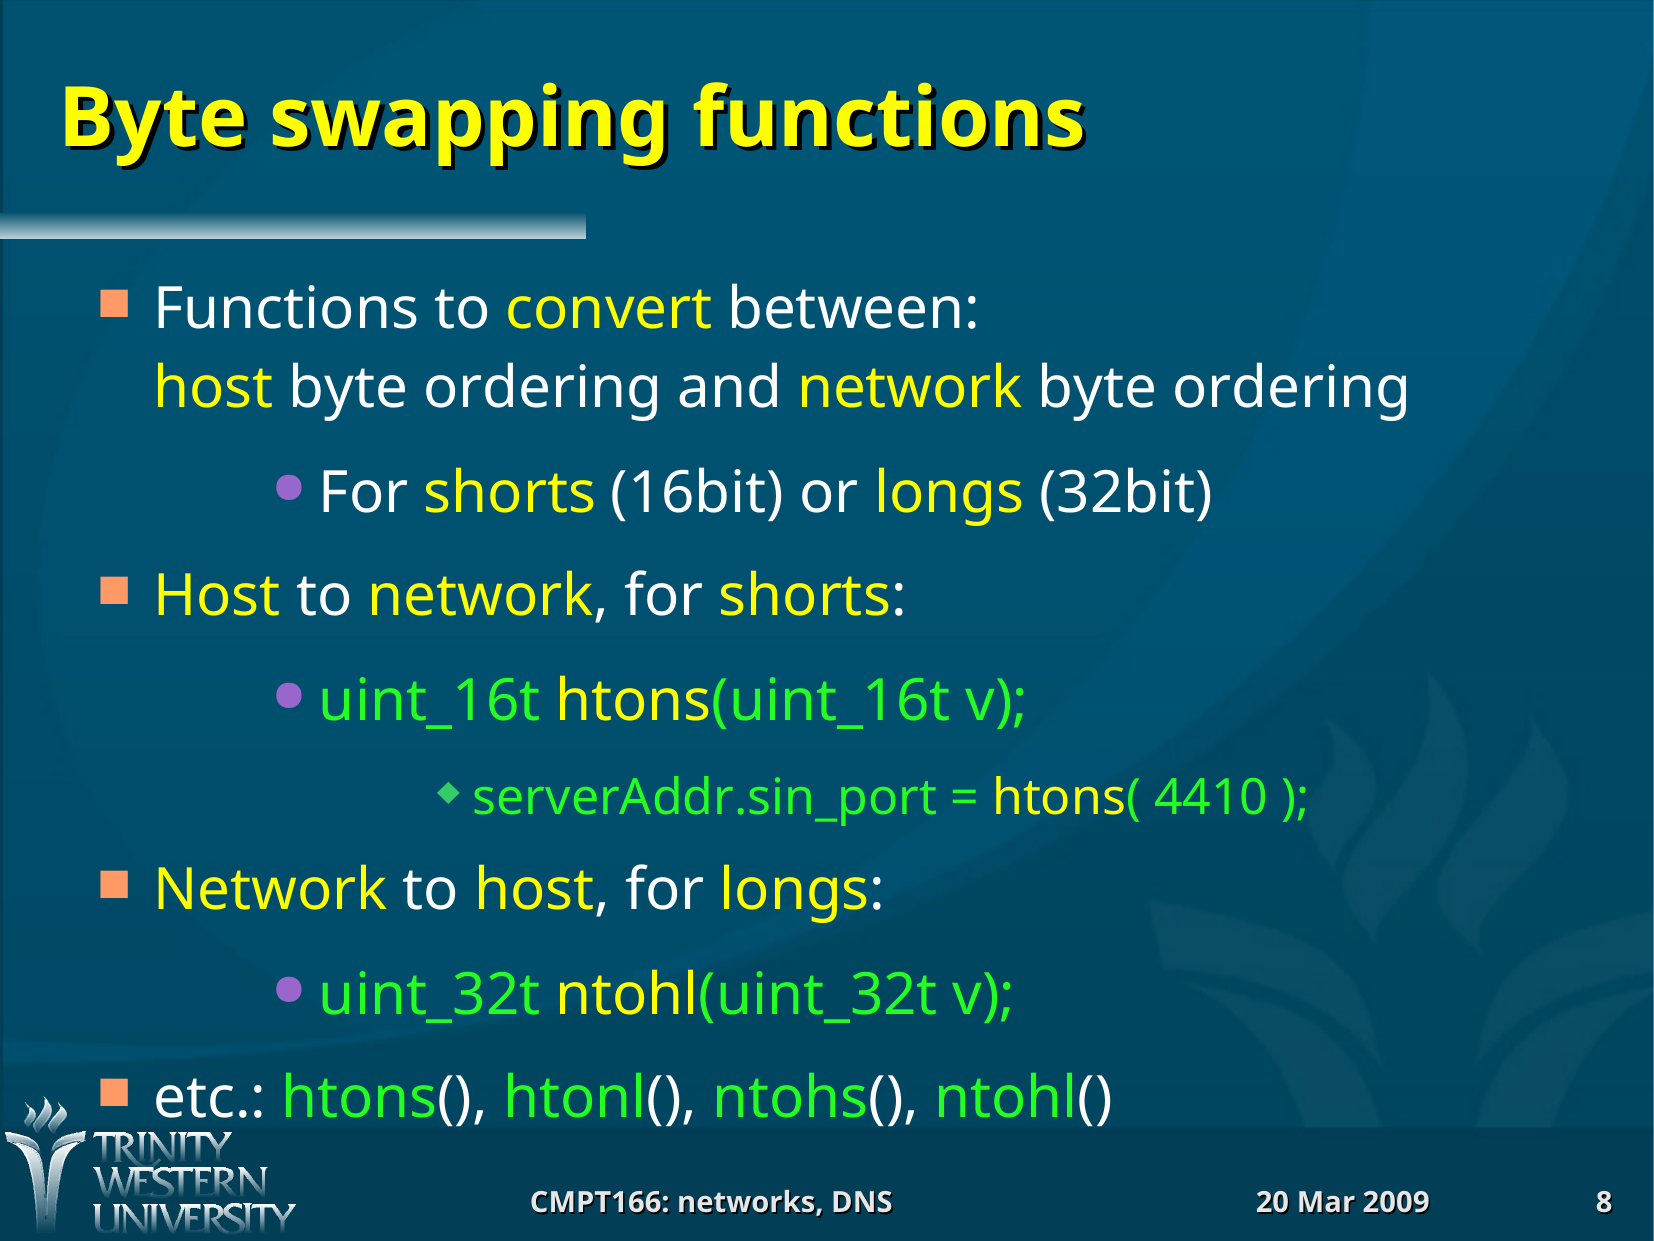

# Byte swapping functions
Functions to convert between:
host byte ordering and network byte ordering
For shorts (16bit) or longs (32bit)
Host to network, for shorts:
uint_16t htons(uint_16t v);
serverAddr.sin_port = htons( 4410 );
Network to host, for longs:
uint_32t ntohl(uint_32t v);
etc.: htons(), htonl(), ntohs(), ntohl()
CMPT166: networks, DNS
20 Mar 2009
8